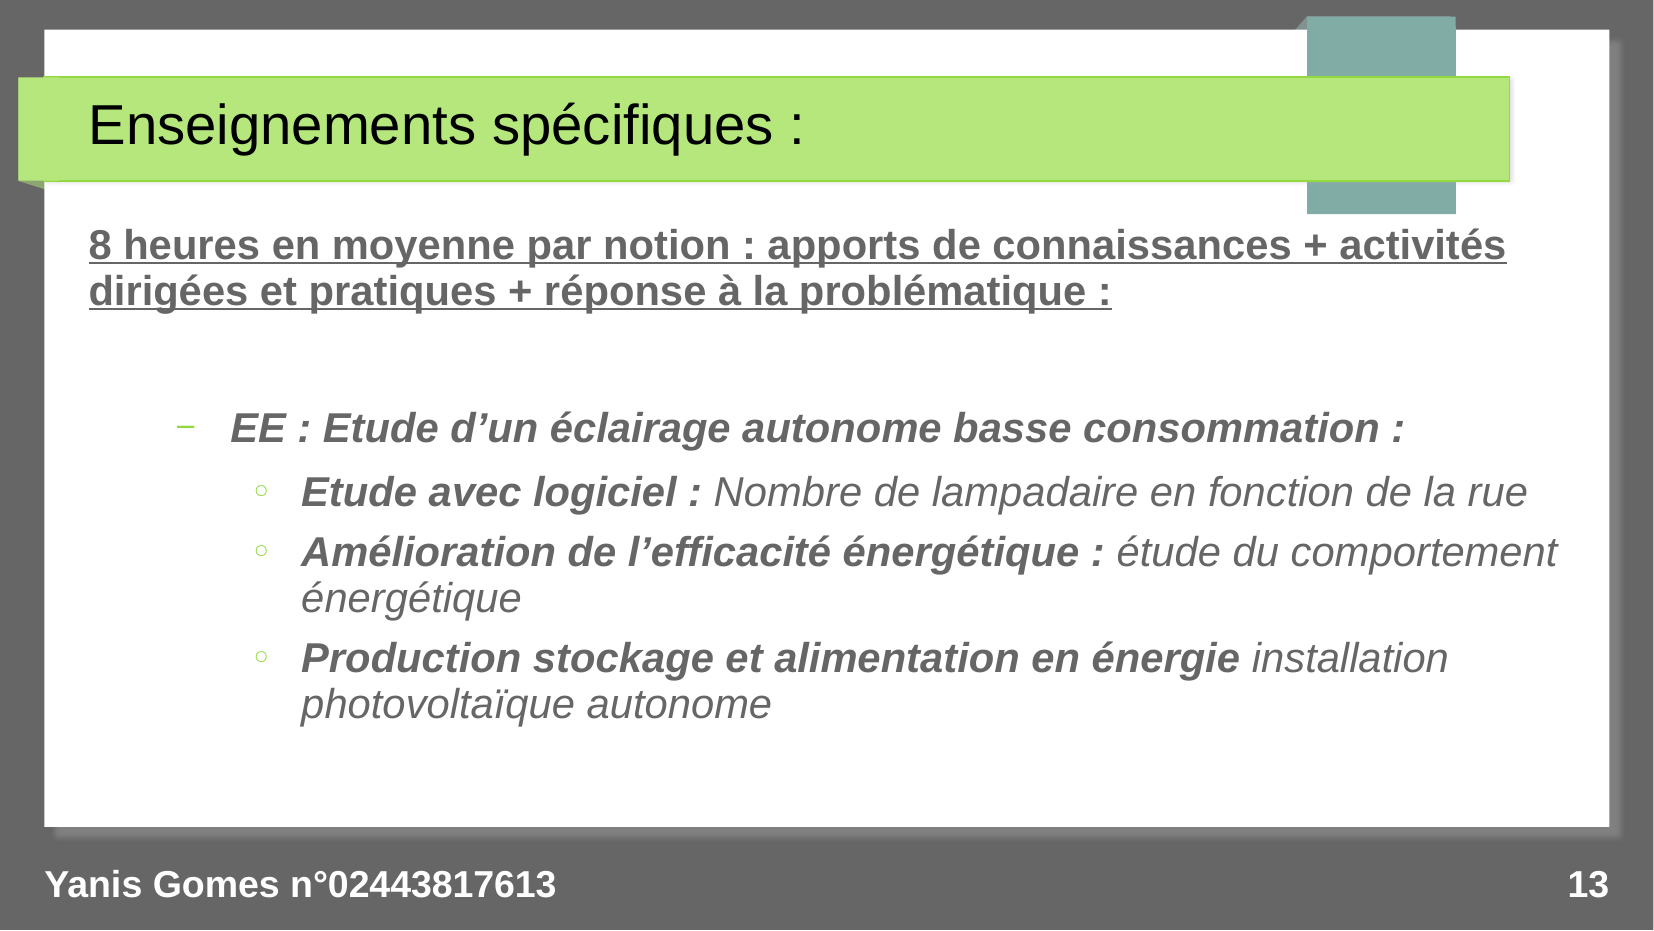

# Enseignements spécifiques :
8 heures en moyenne par notion : apports de connaissances + activités dirigées et pratiques + réponse à la problématique :
EE : Etude d’un éclairage autonome basse consommation :
Etude avec logiciel : Nombre de lampadaire en fonction de la rue
Amélioration de l’efficacité énergétique : étude du comportement énergétique
Production stockage et alimentation en énergie installation photovoltaïque autonome
Yanis Gomes n°02443817613